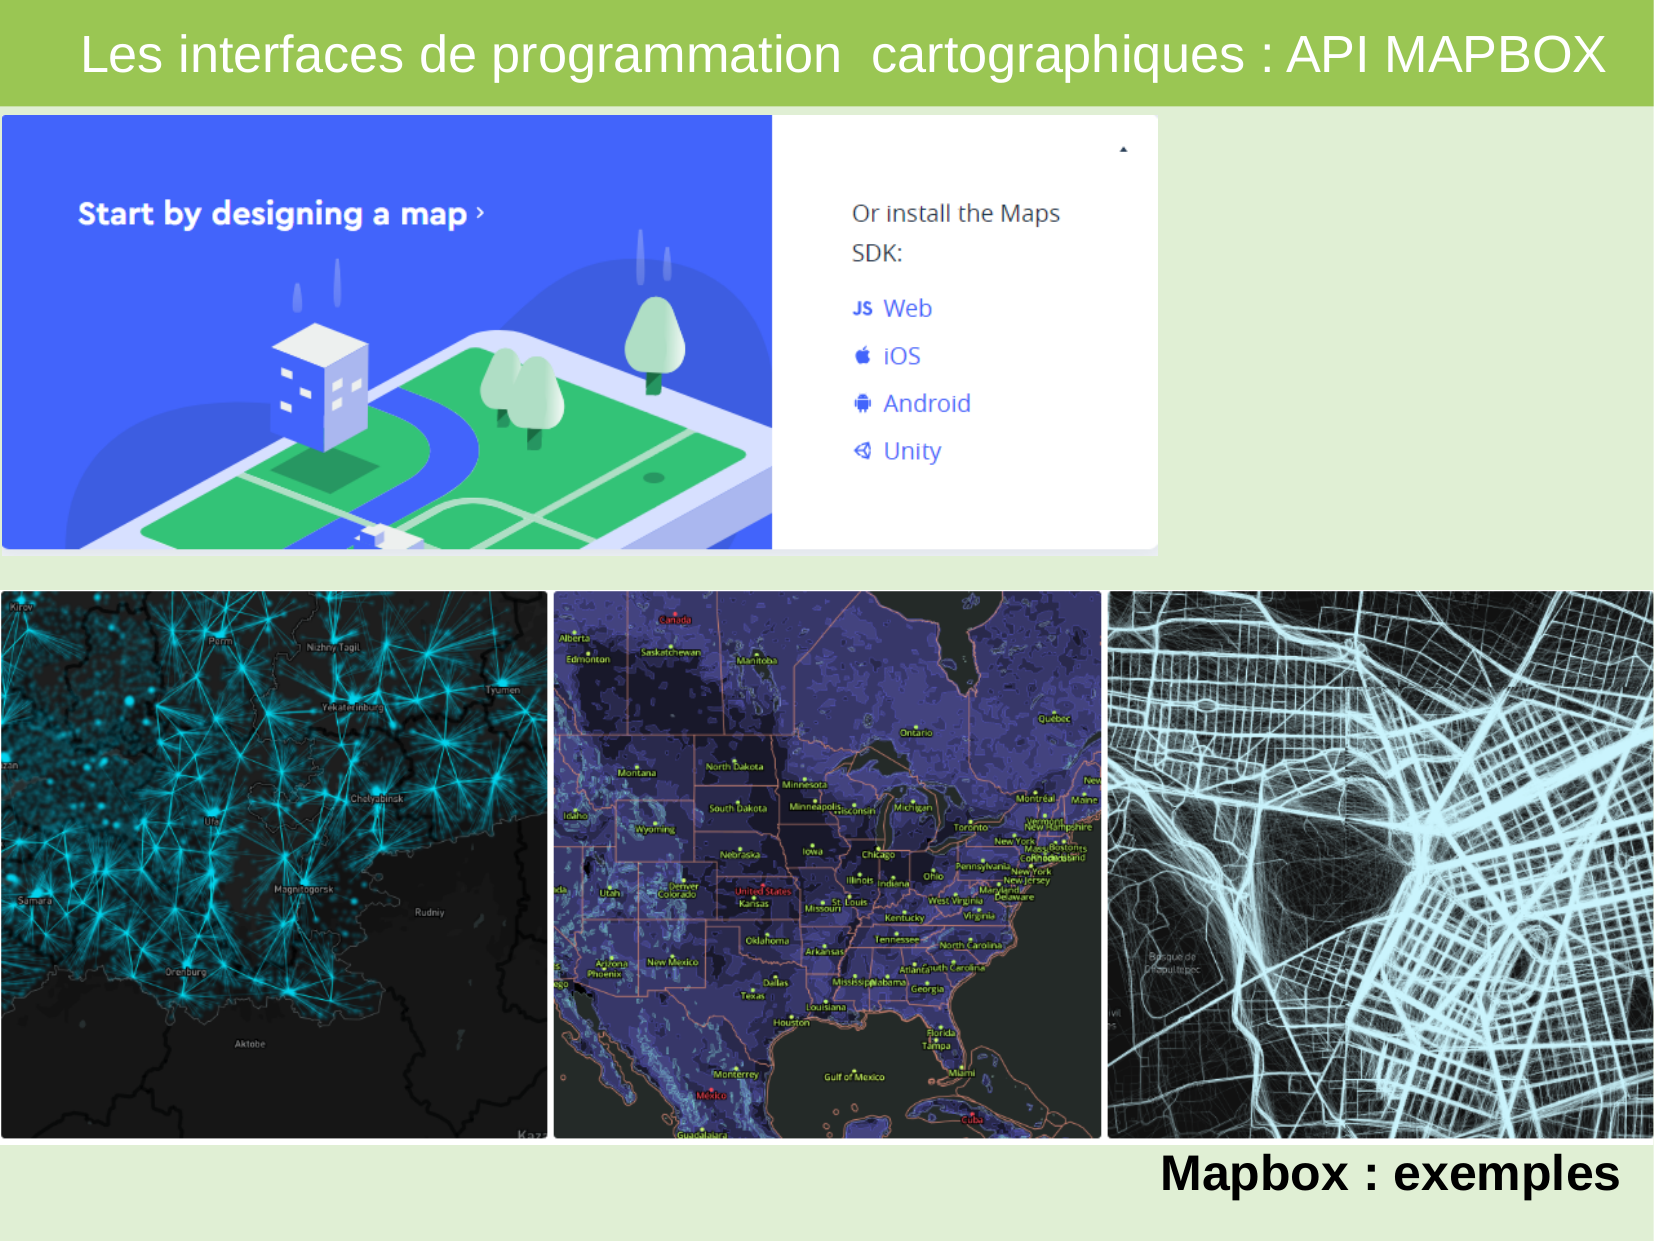

# Les interfaces de programmation cartographiques : API MAPBOX
Mapbox : exemples